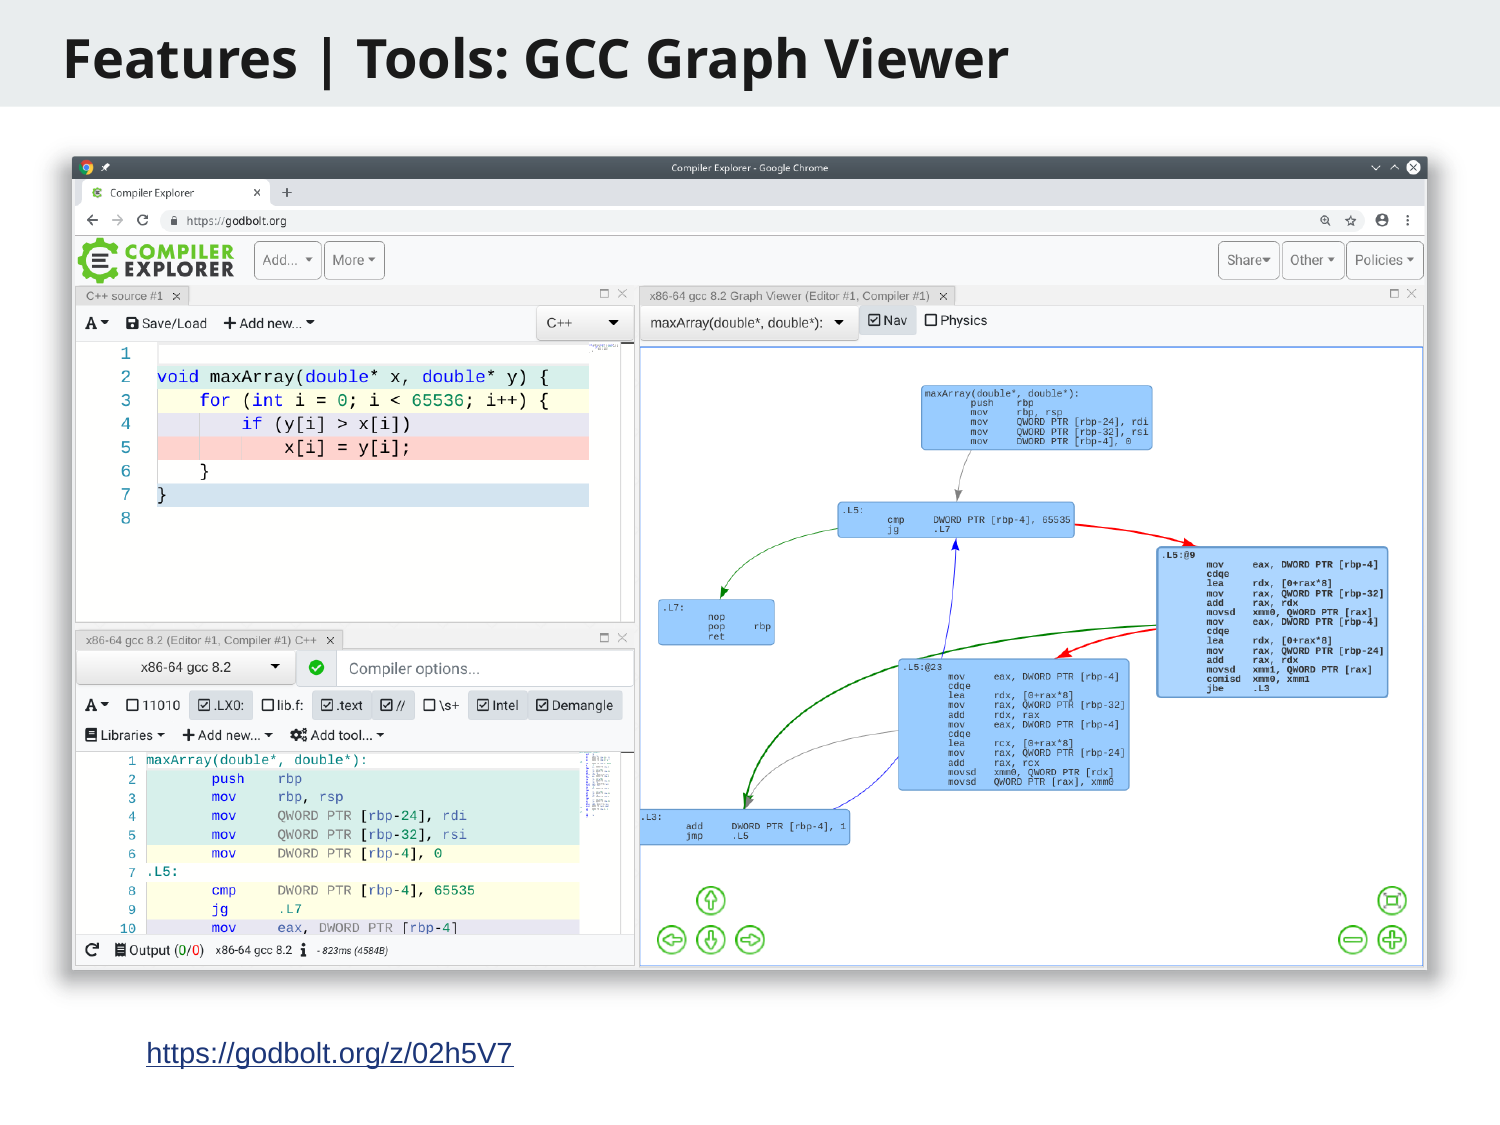

# Features | Tools: GCC Graph Viewer
https://godbolt.org/z/02h5V7